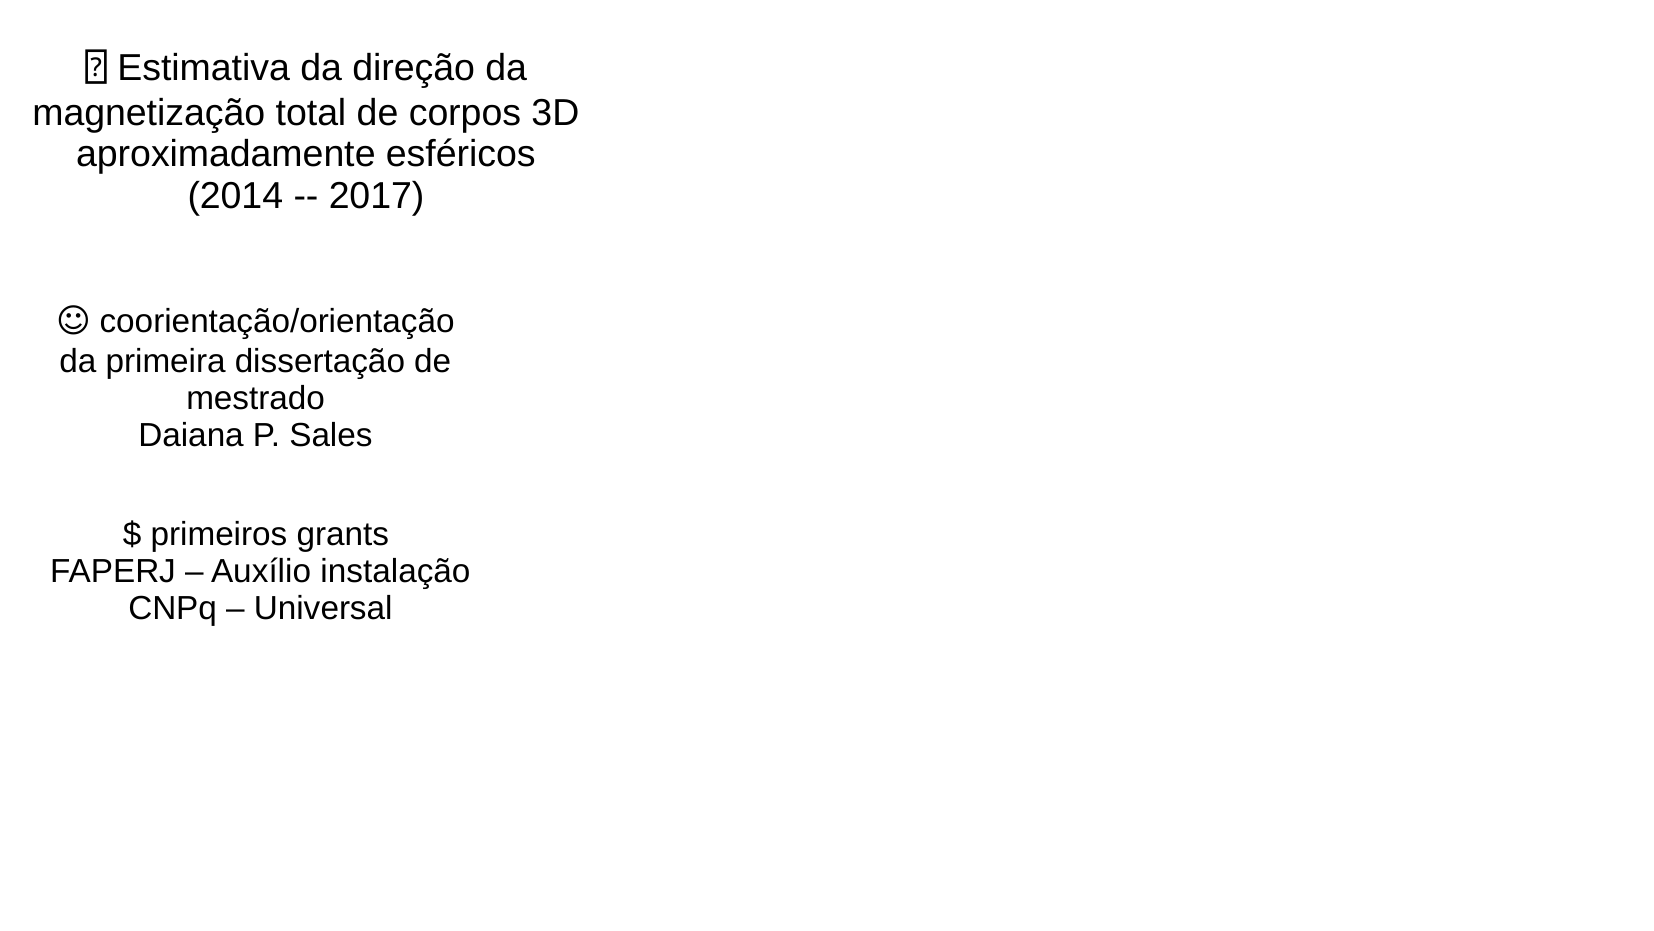

⍰ Estimativa da direção da magnetização total de corpos 3D aproximadamente esféricos
(2014 -- 2017)
☺ coorientação/orientação da primeira dissertação de mestrado
Daiana P. Sales
$ primeiros grants
FAPERJ – Auxílio instalação
CNPq – Universal